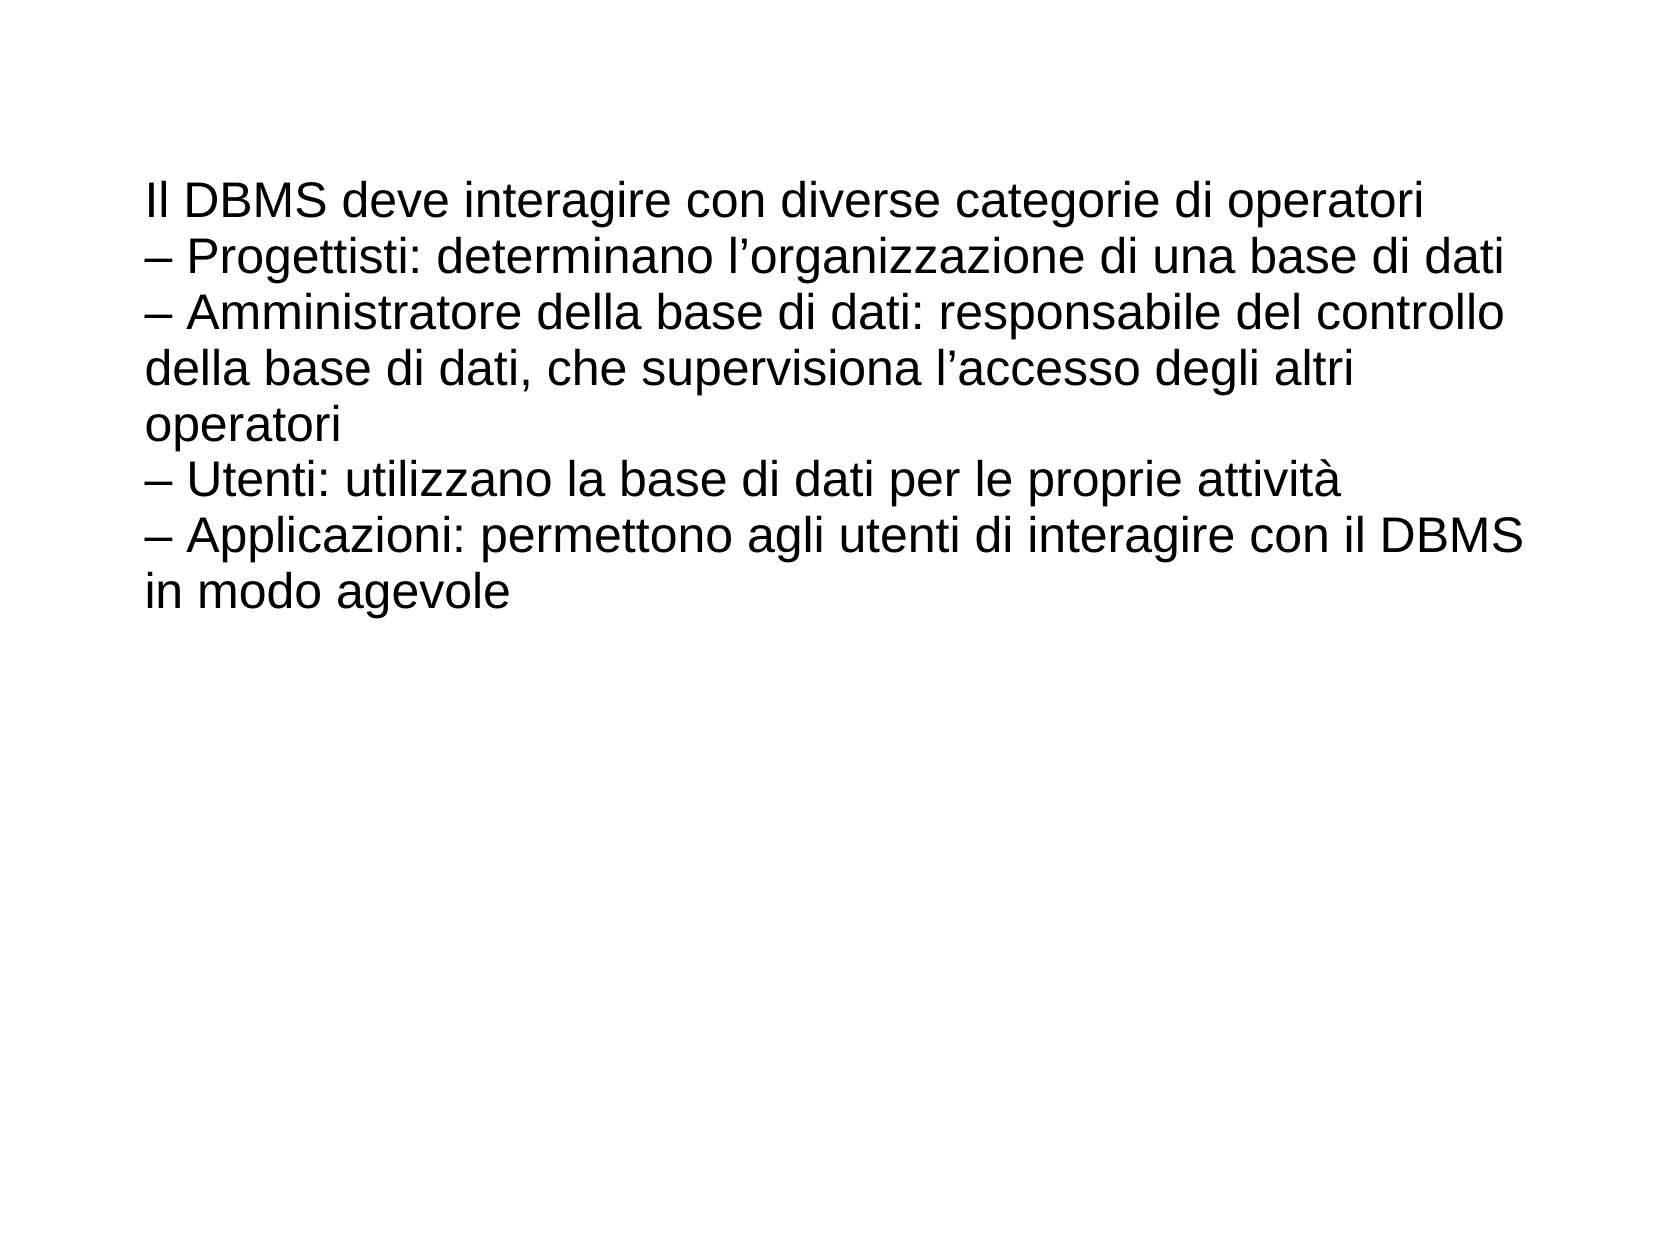

Il DBMS deve interagire con diverse categorie di operatori
– Progettisti: determinano l’organizzazione di una base di dati
– Amministratore della base di dati: responsabile del controllo della base di dati, che supervisiona l’accesso degli altri operatori
– Utenti: utilizzano la base di dati per le proprie attività
– Applicazioni: permettono agli utenti di interagire con il DBMS in modo agevole